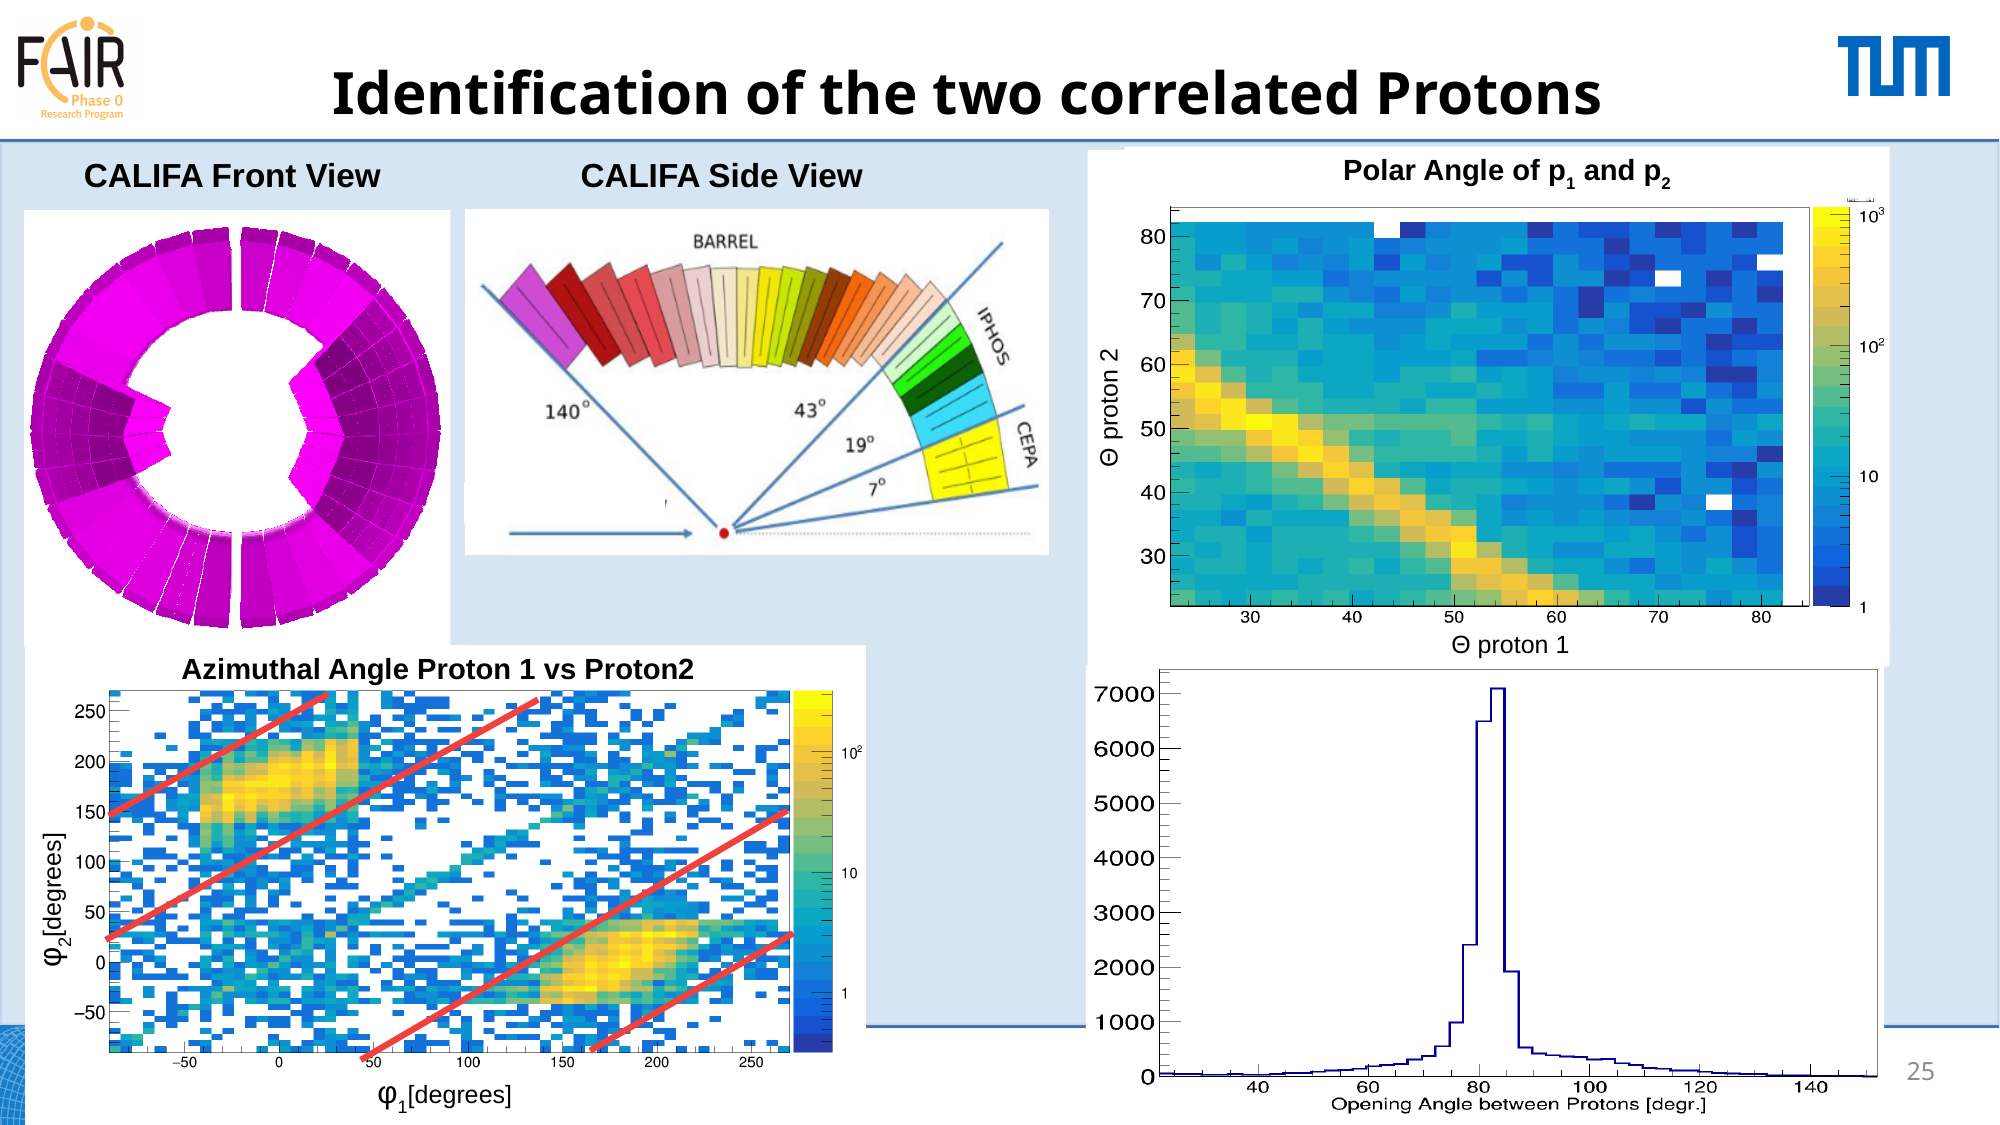

Identification of the two correlated Protons
Polar Angle of p1 and p2
 Θ proton 1
CALIFA Front View
CALIFA Side View
beam
Θ proton 2
Azimuthal Angle Proton 1 vs Proton2
φ2[degrees]
φ1[degrees]
25
Tobias Jenegger
φ1[degrees]